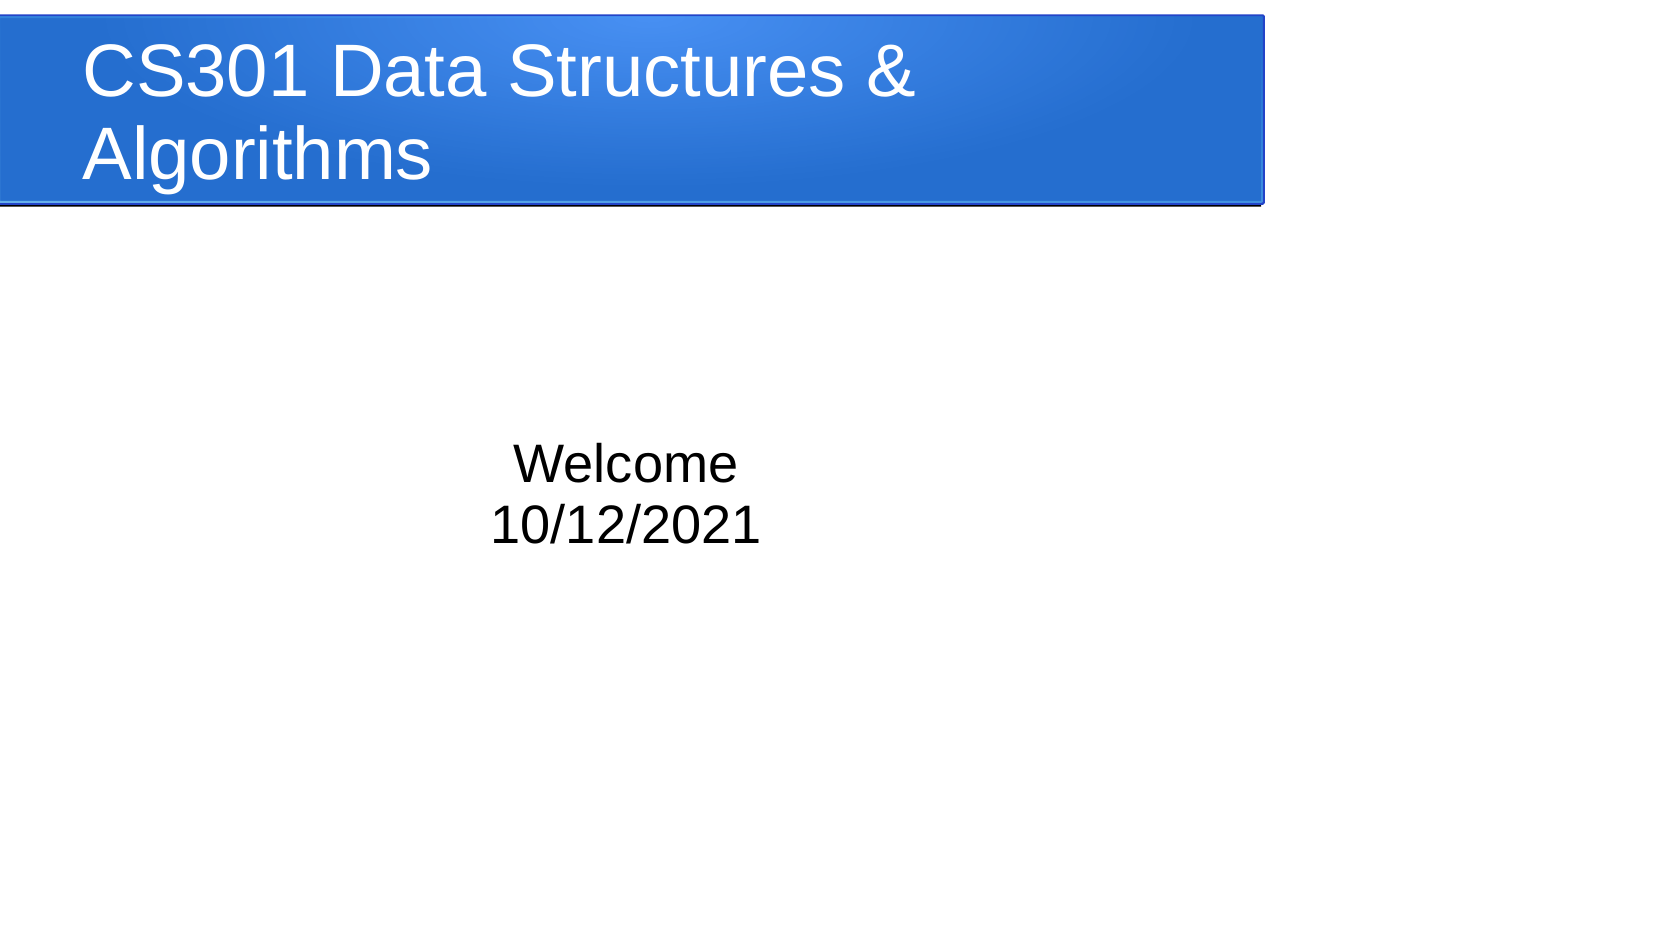

# CS301 Data Structures & Algorithms
Welcome
10/12/2021